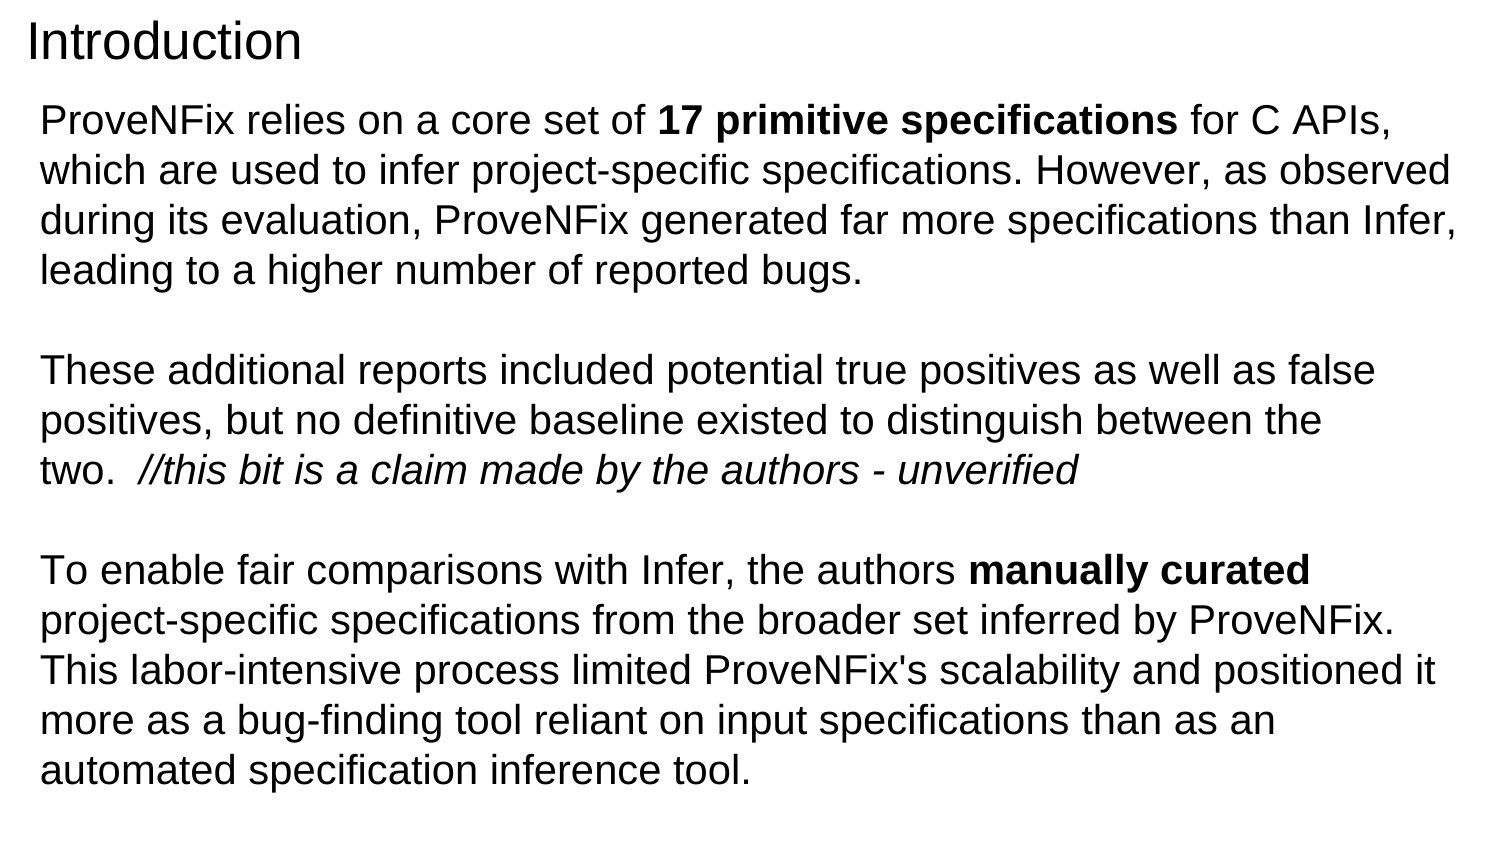

# Introduction
ProveNFix relies on a core set of 17 primitive specifications for C APIs, which are used to infer project-specific specifications. However, as observed during its evaluation, ProveNFix generated far more specifications than Infer, leading to a higher number of reported bugs.
These additional reports included potential true positives as well as false positives, but no definitive baseline existed to distinguish between the two. //this bit is a claim made by the authors - unverified
To enable fair comparisons with Infer, the authors manually curated project-specific specifications from the broader set inferred by ProveNFix. This labor-intensive process limited ProveNFix's scalability and positioned it more as a bug-finding tool reliant on input specifications than as an automated specification inference tool.